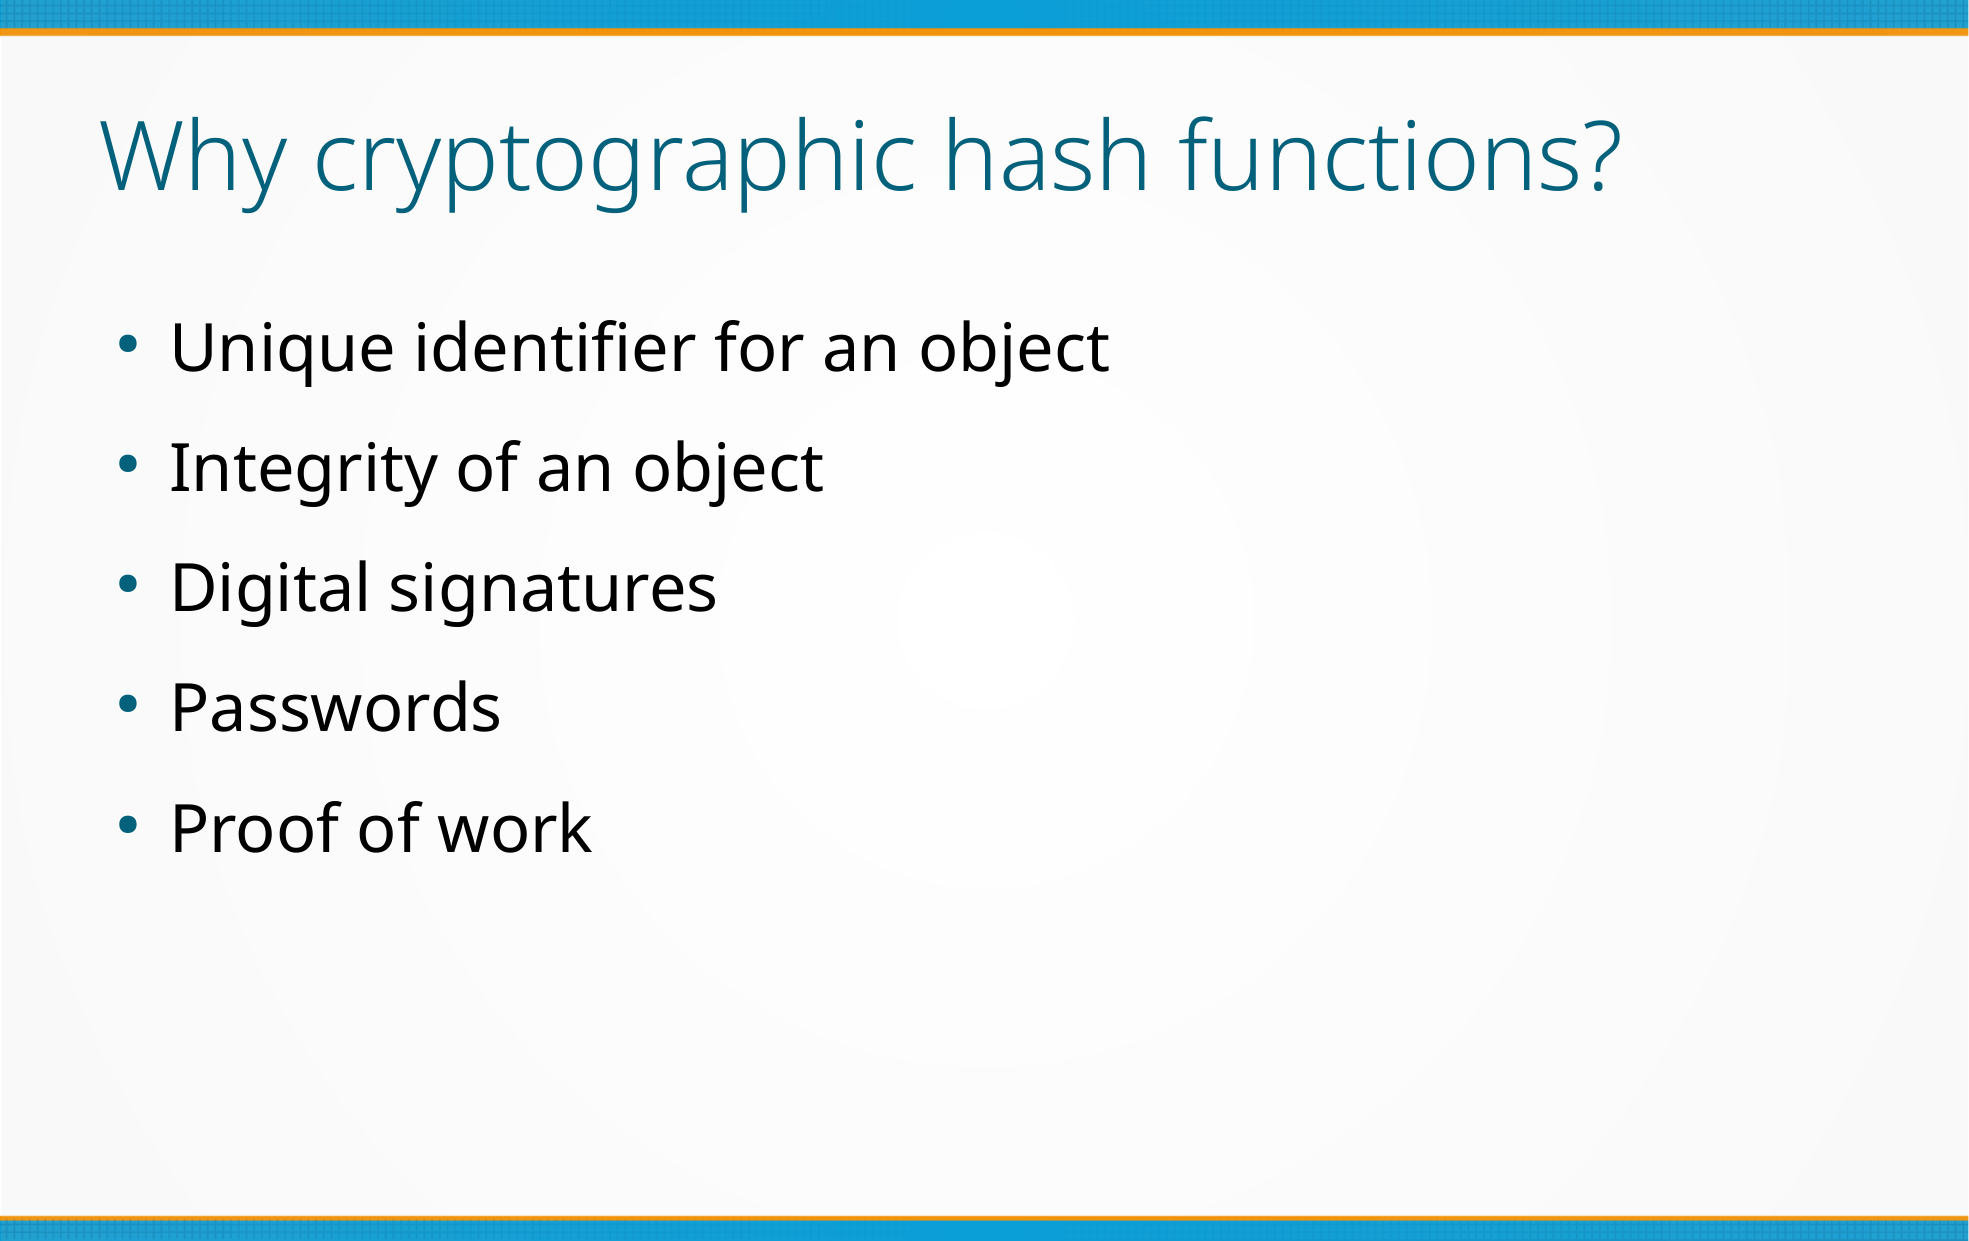

# Why cryptographic hash functions?
Unique identifier for an object
Integrity of an object
Digital signatures
Passwords
Proof of work